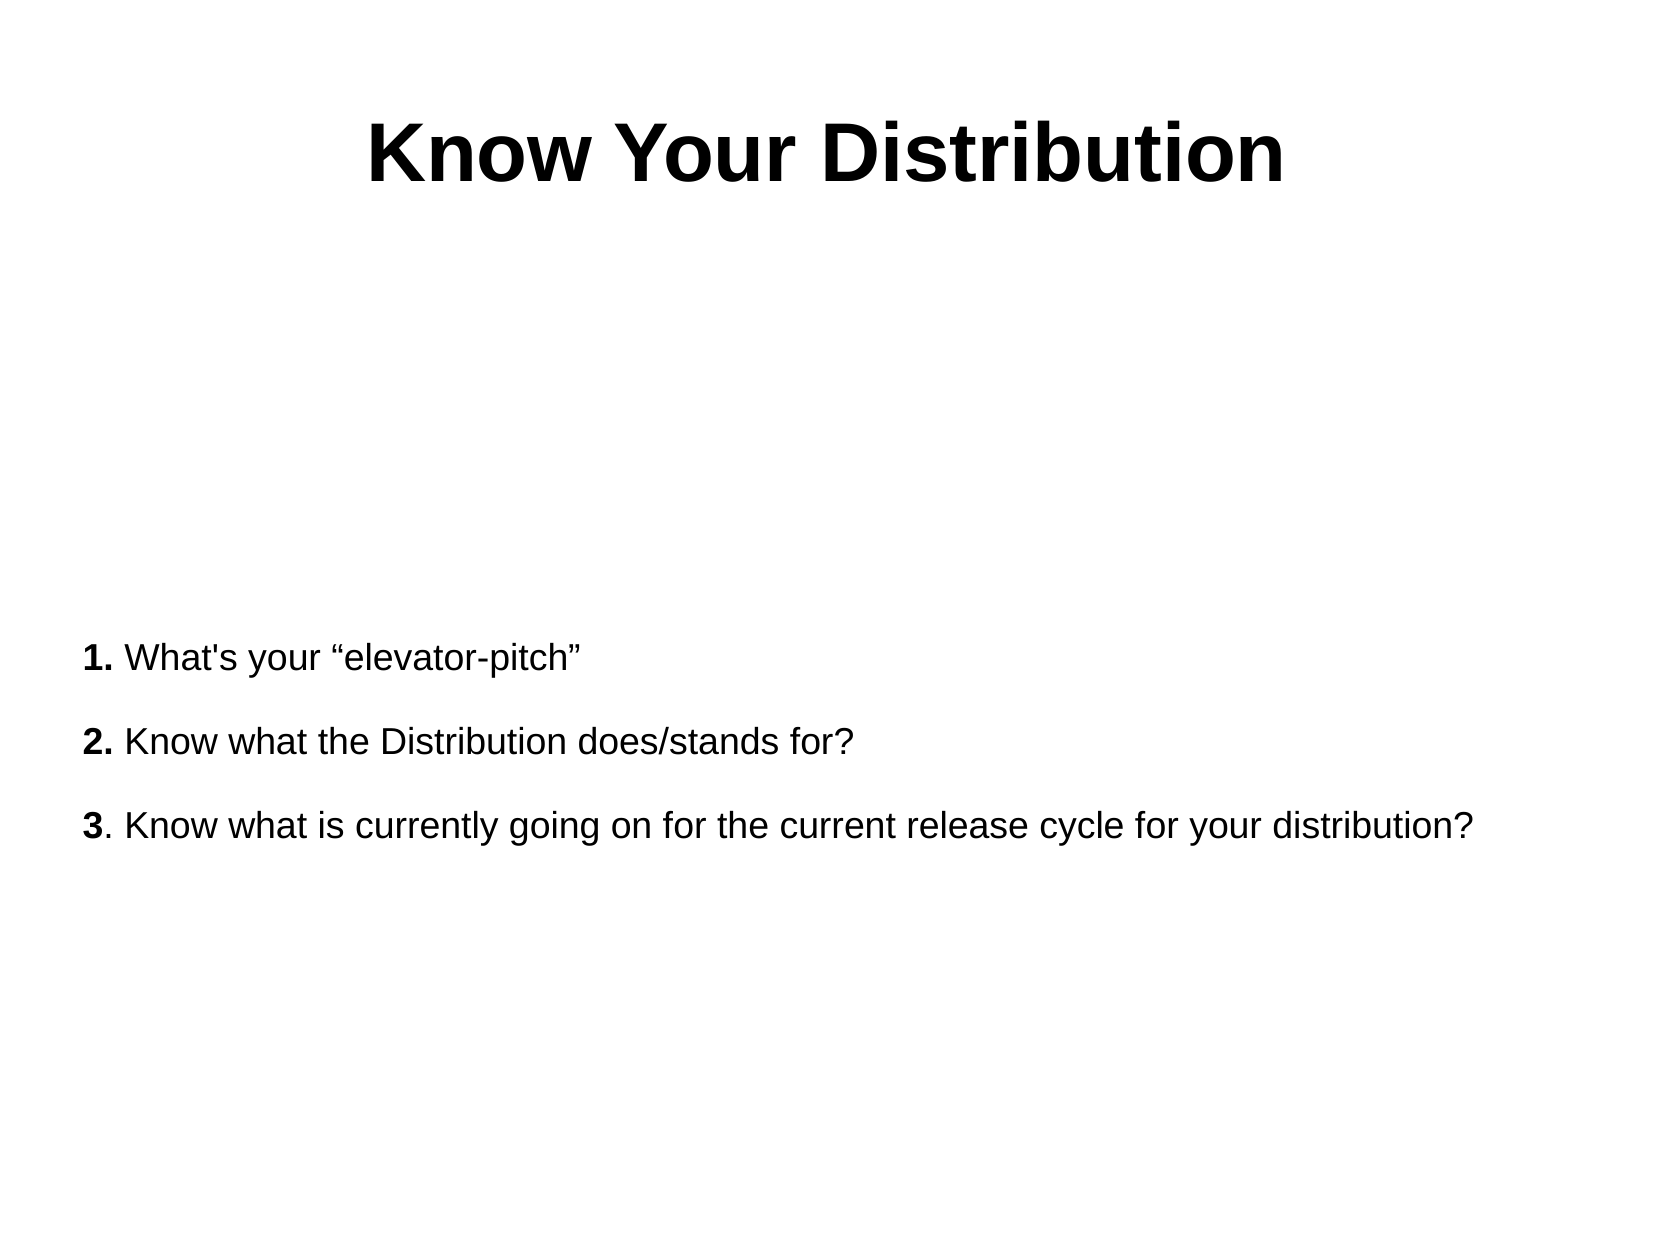

Know Your Distribution
# 1. What's your “elevator-pitch”
2. Know what the Distribution does/stands for?
3. Know what is currently going on for the current release cycle for your distribution?